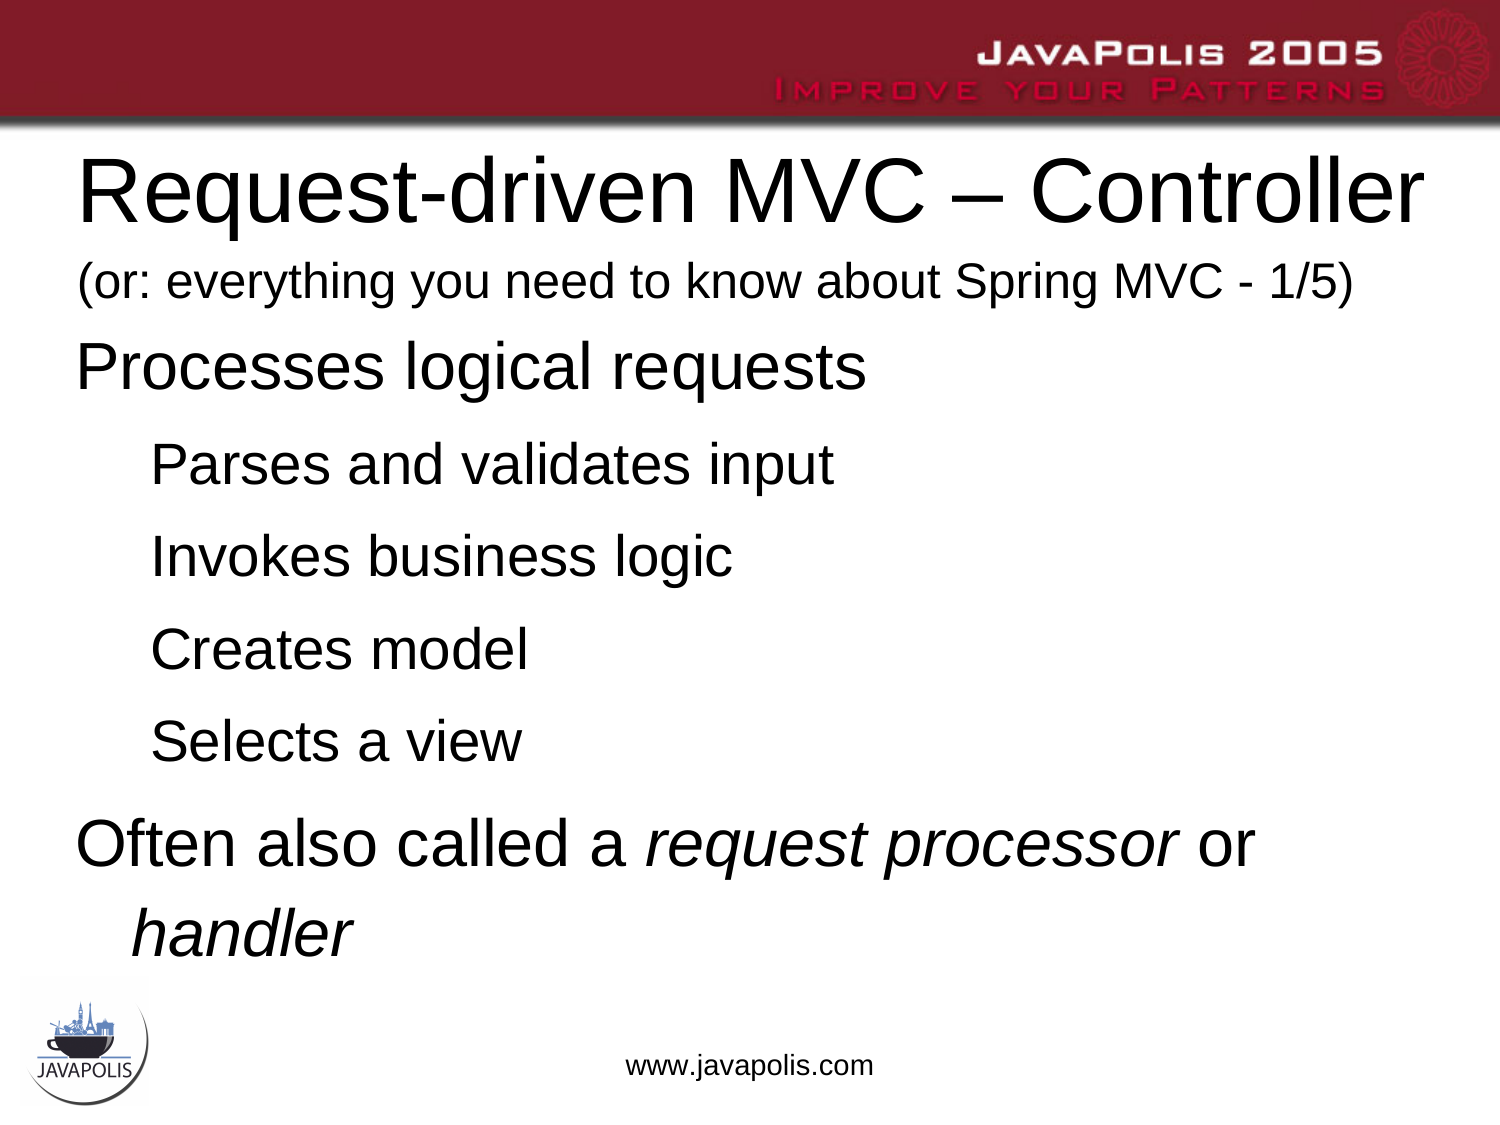

# Request-driven MVC – Controller (or: everything you need to know about Spring MVC - 1/5)
Processes logical requests
Parses and validates input
Invokes business logic
Creates model
Selects a view
Often also called a request processor or handler